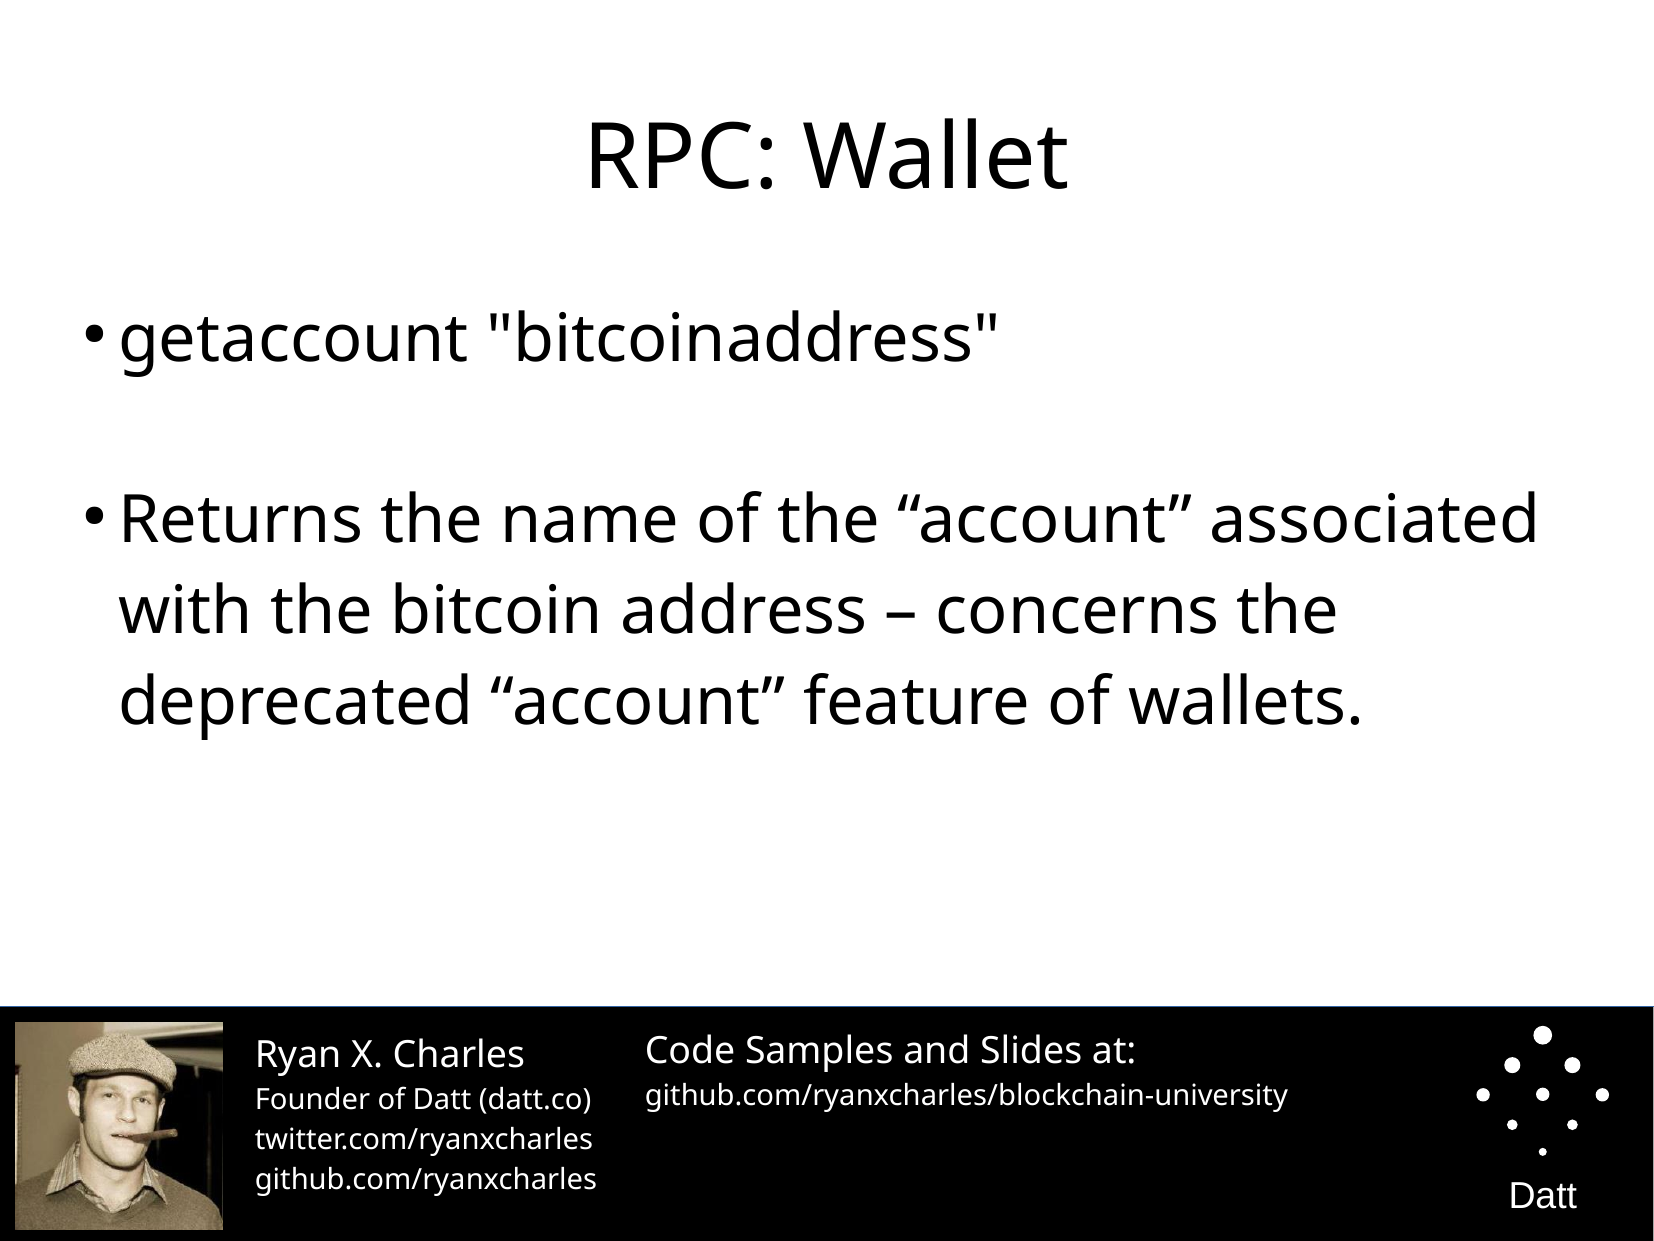

# RPC: Wallet
getaccount "bitcoinaddress"
Returns the name of the “account” associated with the bitcoin address – concerns the deprecated “account” feature of wallets.
Code Samples and Slides at:
github.com/ryanxcharles/blockchain-university
Ryan X. Charles
Founder of Datt (datt.co)
twitter.com/ryanxcharles
github.com/ryanxcharles
Datt